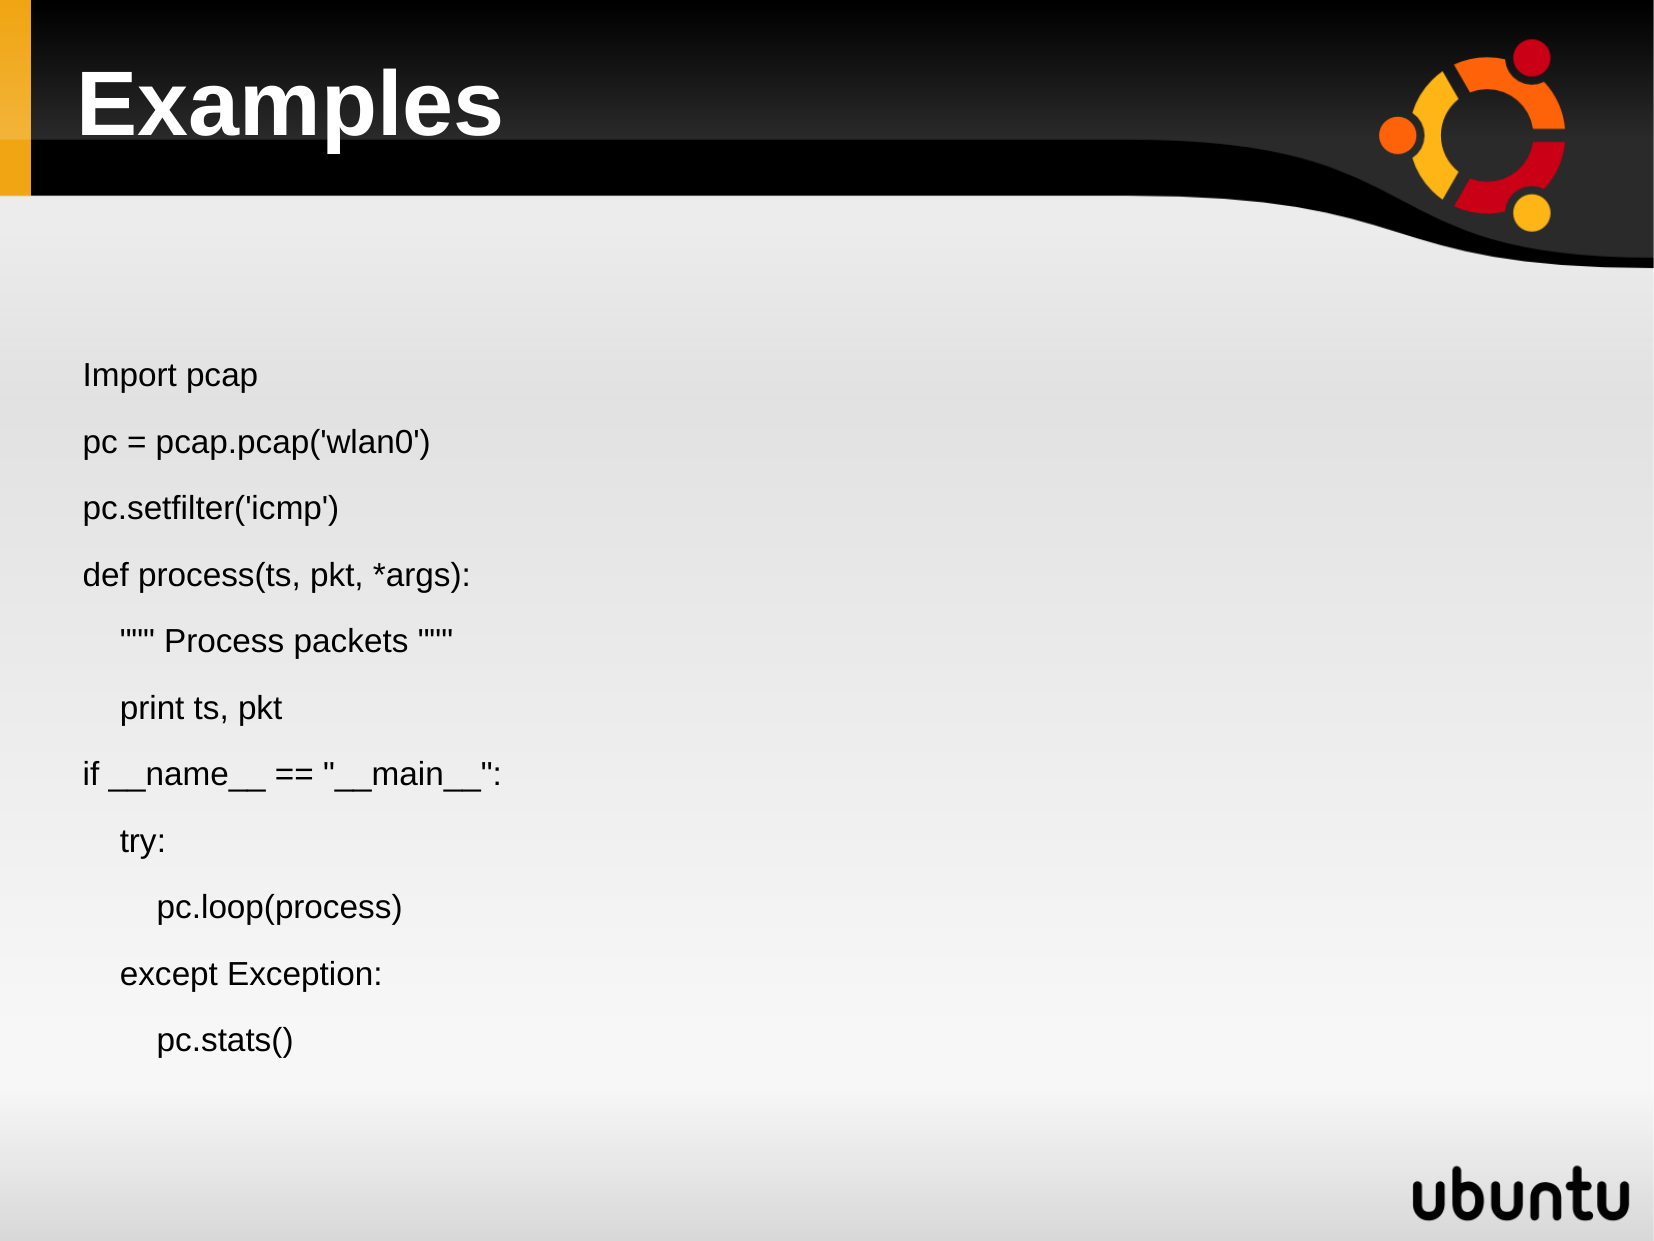

# Examples
Import pcap
pc = pcap.pcap('wlan0')
pc.setfilter('icmp')
def process(ts, pkt, *args):
 """ Process packets """
 print ts, pkt
if __name__ == "__main__":
 try:
 pc.loop(process)
 except Exception:
 pc.stats()